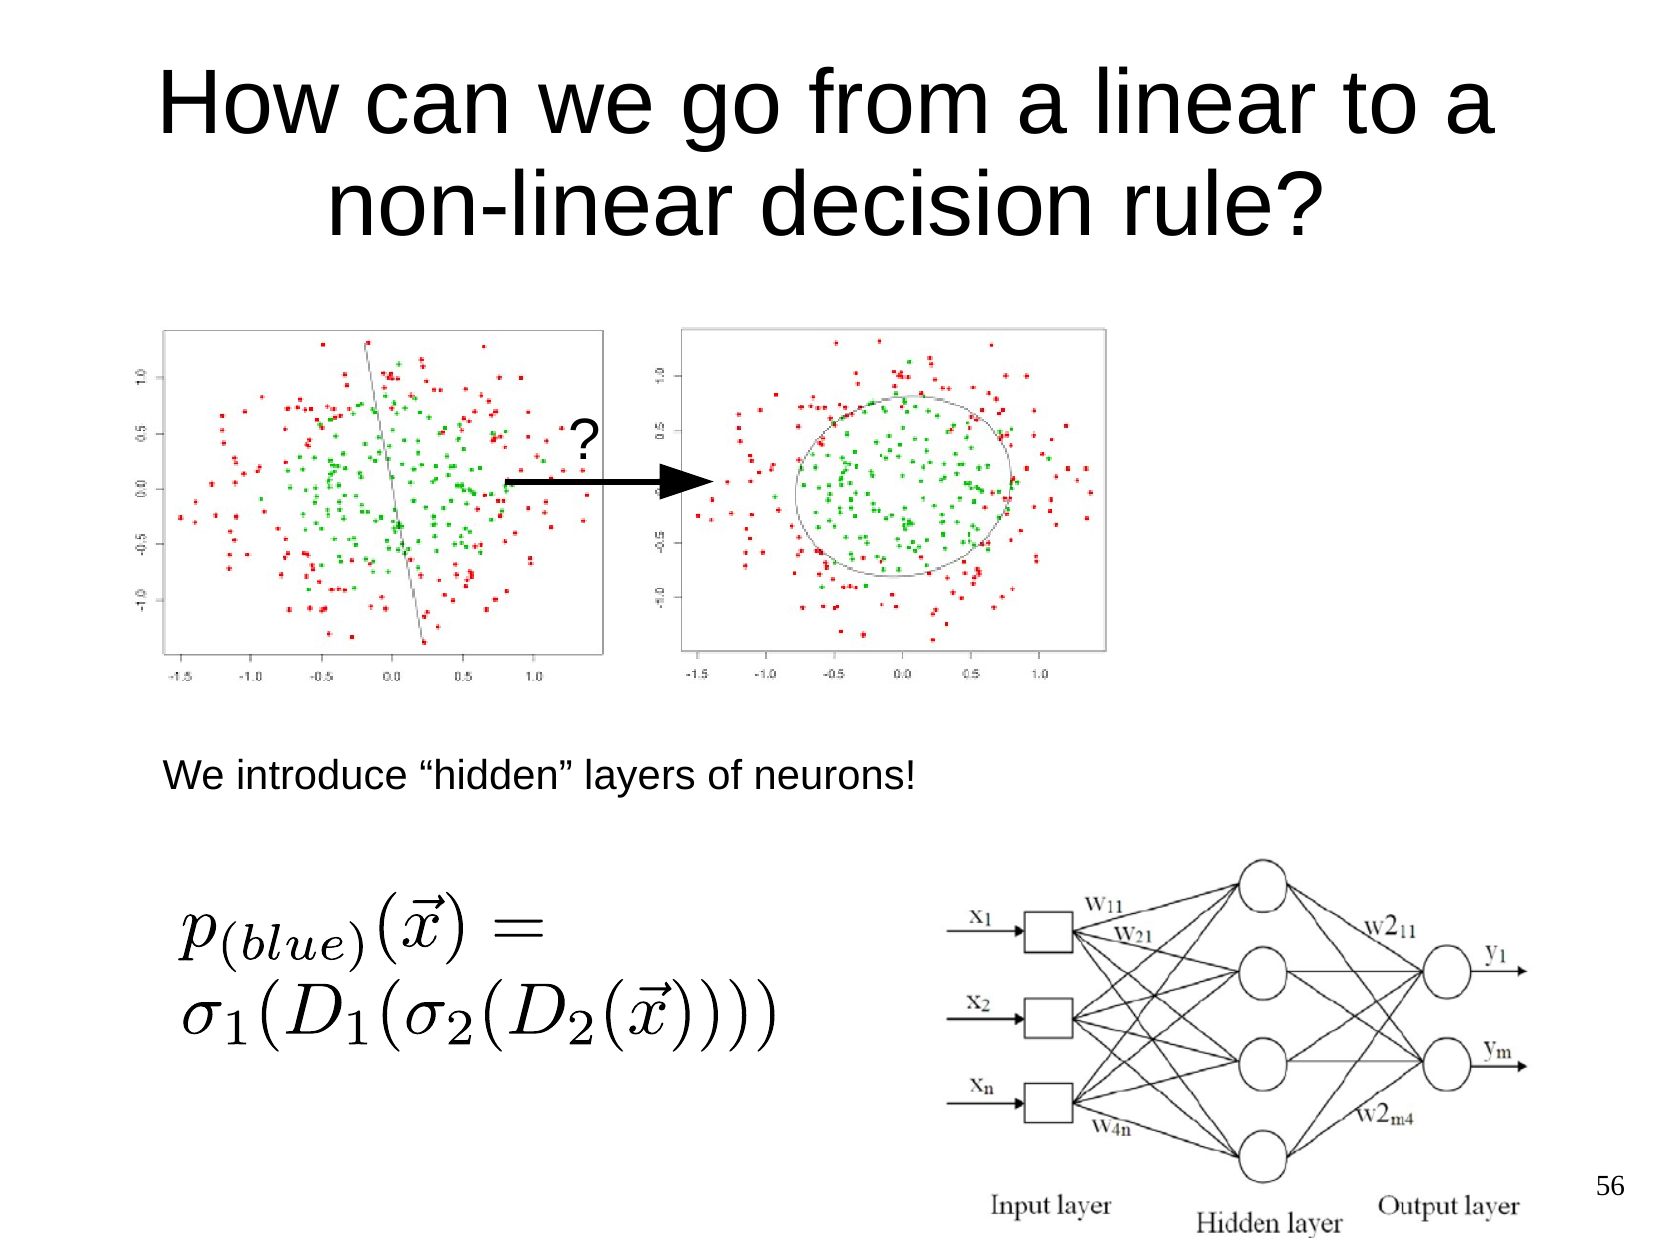

# How can we go from a linear to a non-linear decision rule?
?
We introduce “hidden” layers of neurons!
56